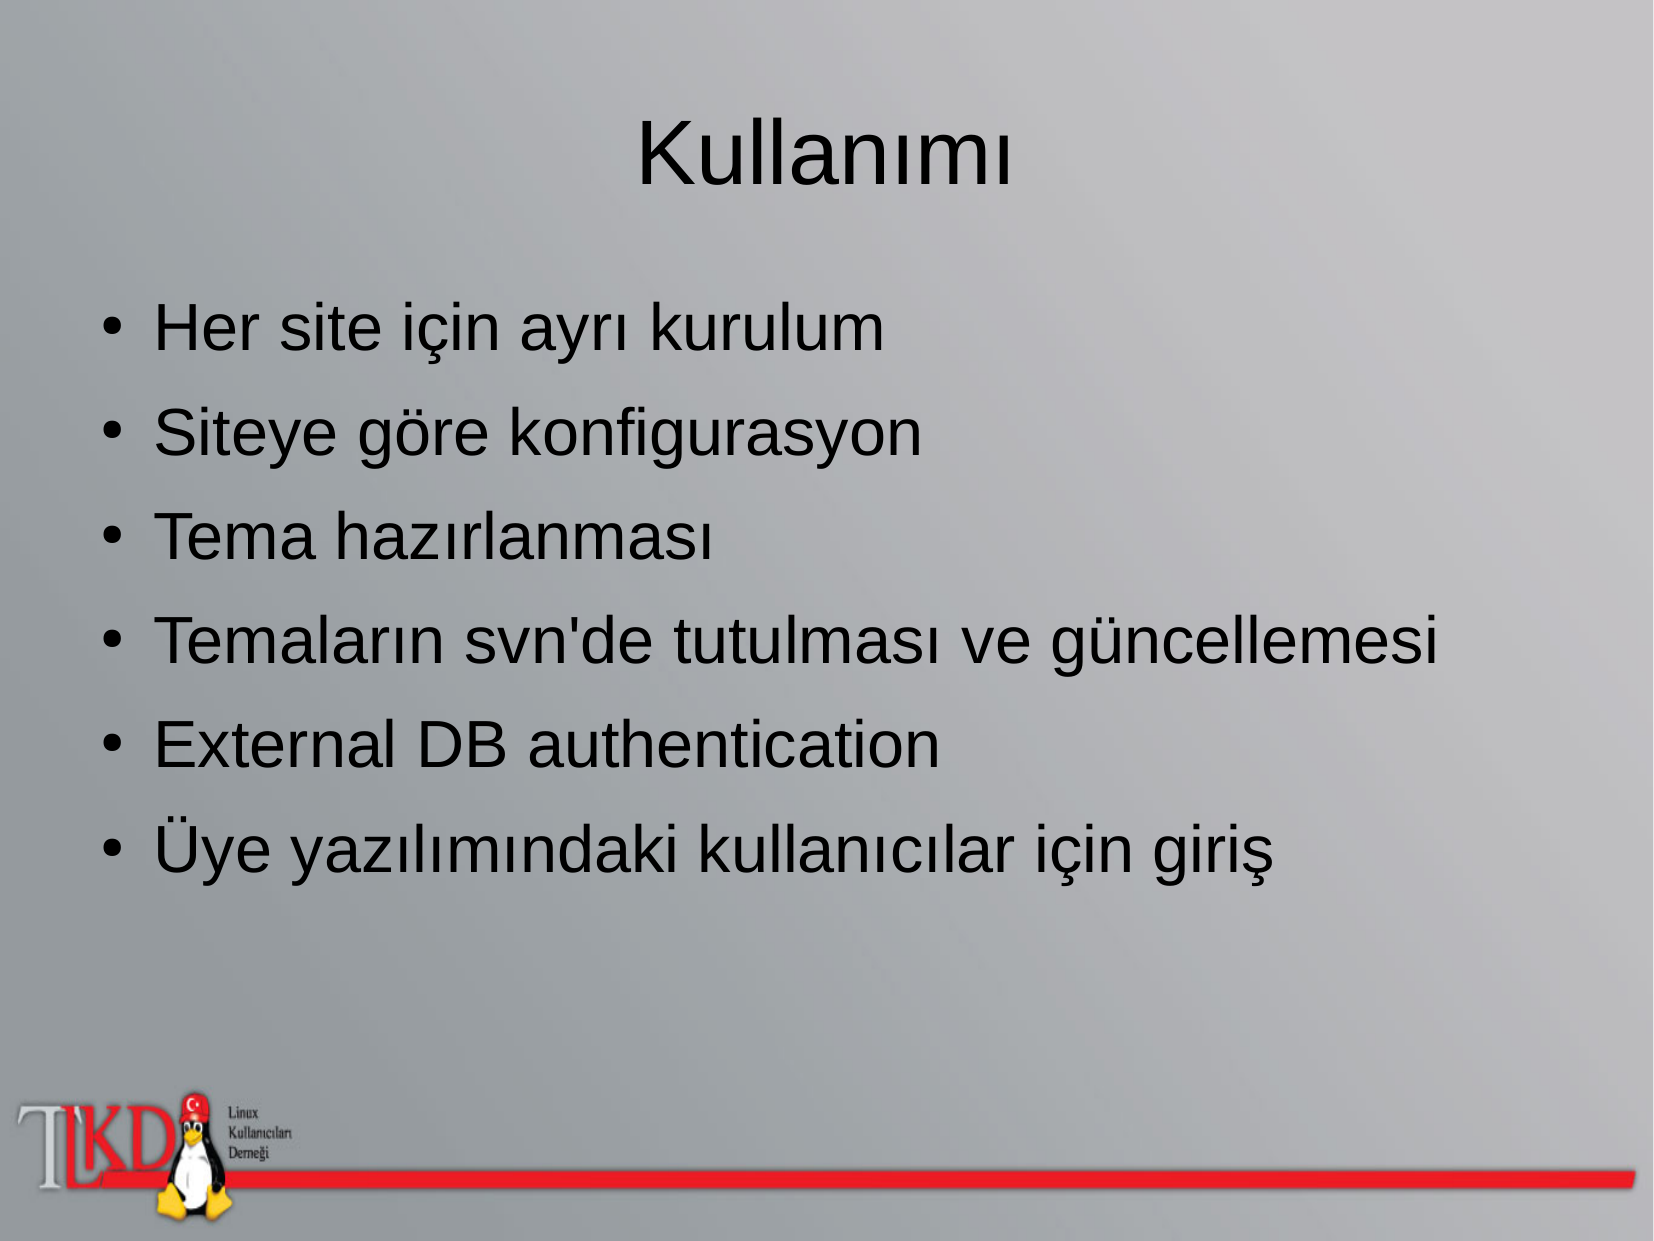

# Kullanımı
Her site için ayrı kurulum
Siteye göre konfigurasyon
Tema hazırlanması
Temaların svn'de tutulması ve güncellemesi
External DB authentication
Üye yazılımındaki kullanıcılar için giriş